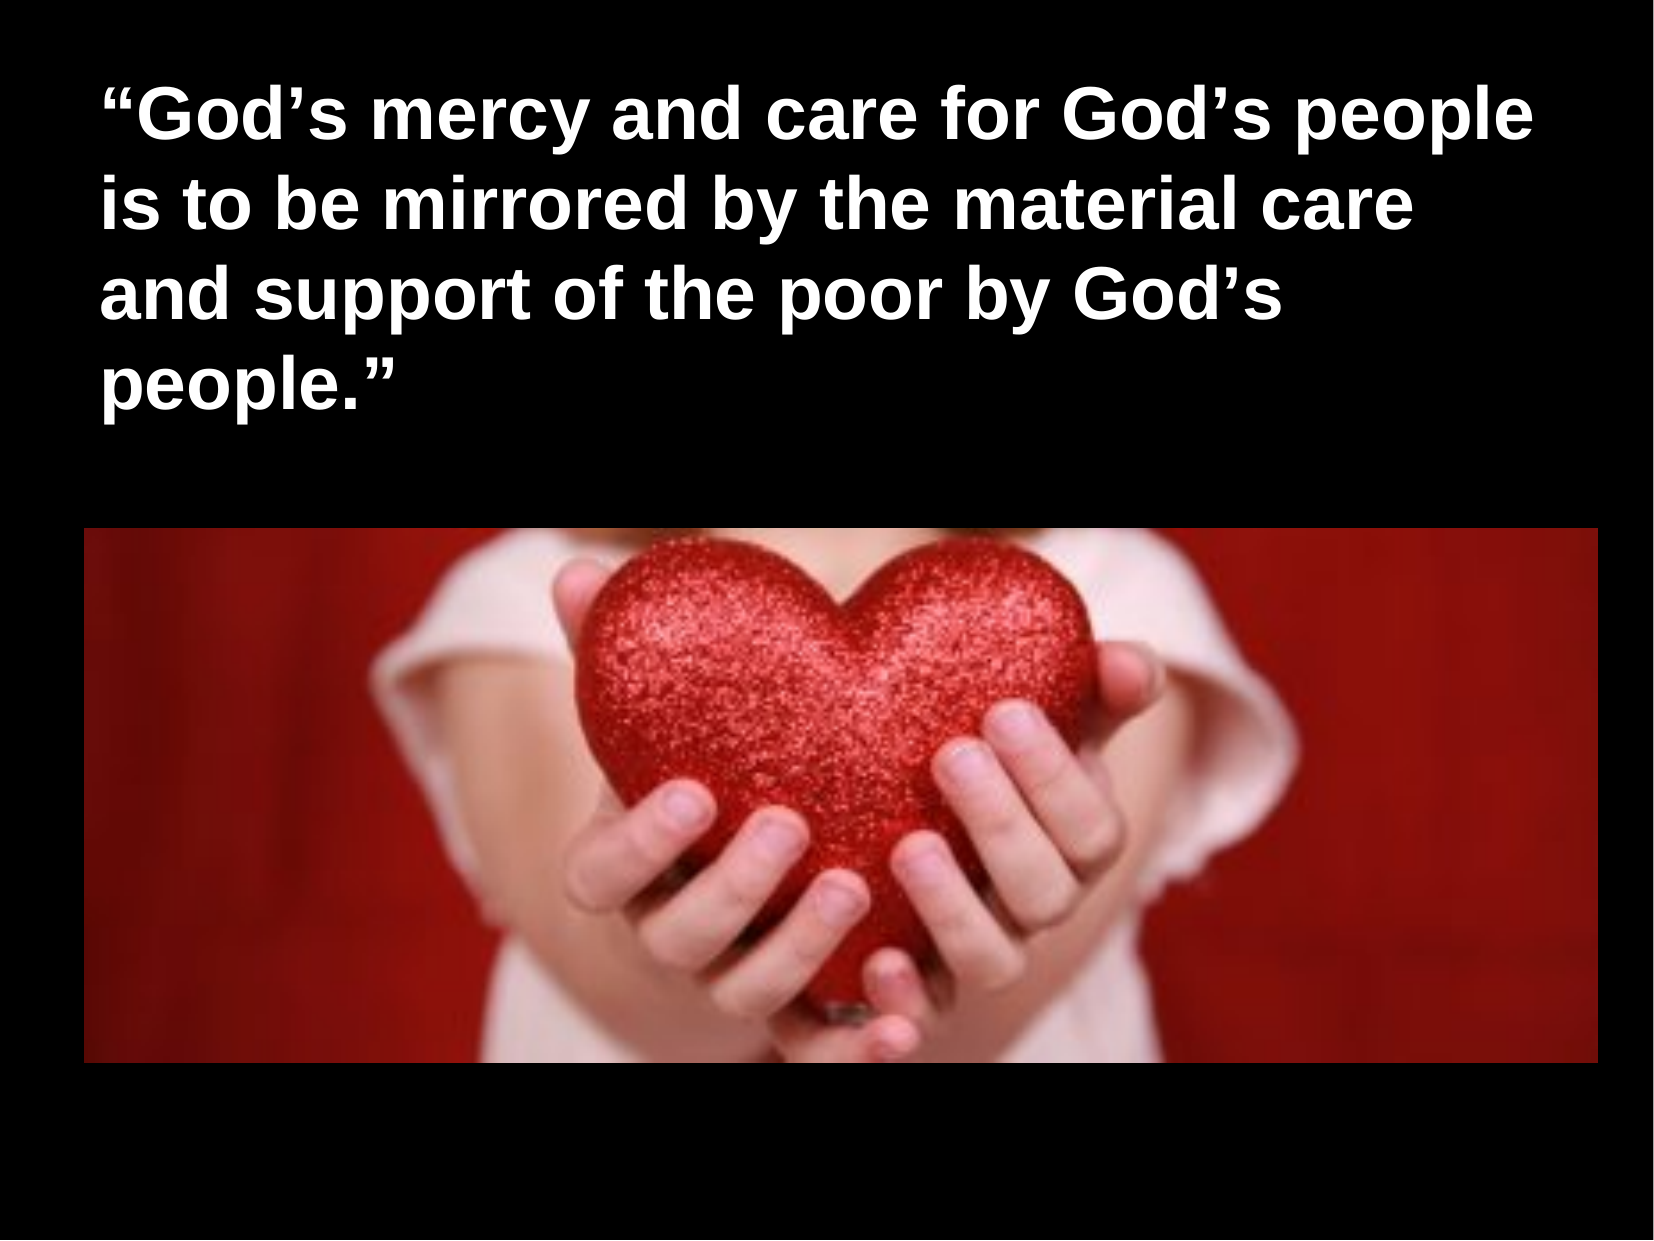

“Godʼs mercy and care for Godʼs people is to be mirrored by the material care and support of the poor by Godʼs people.”